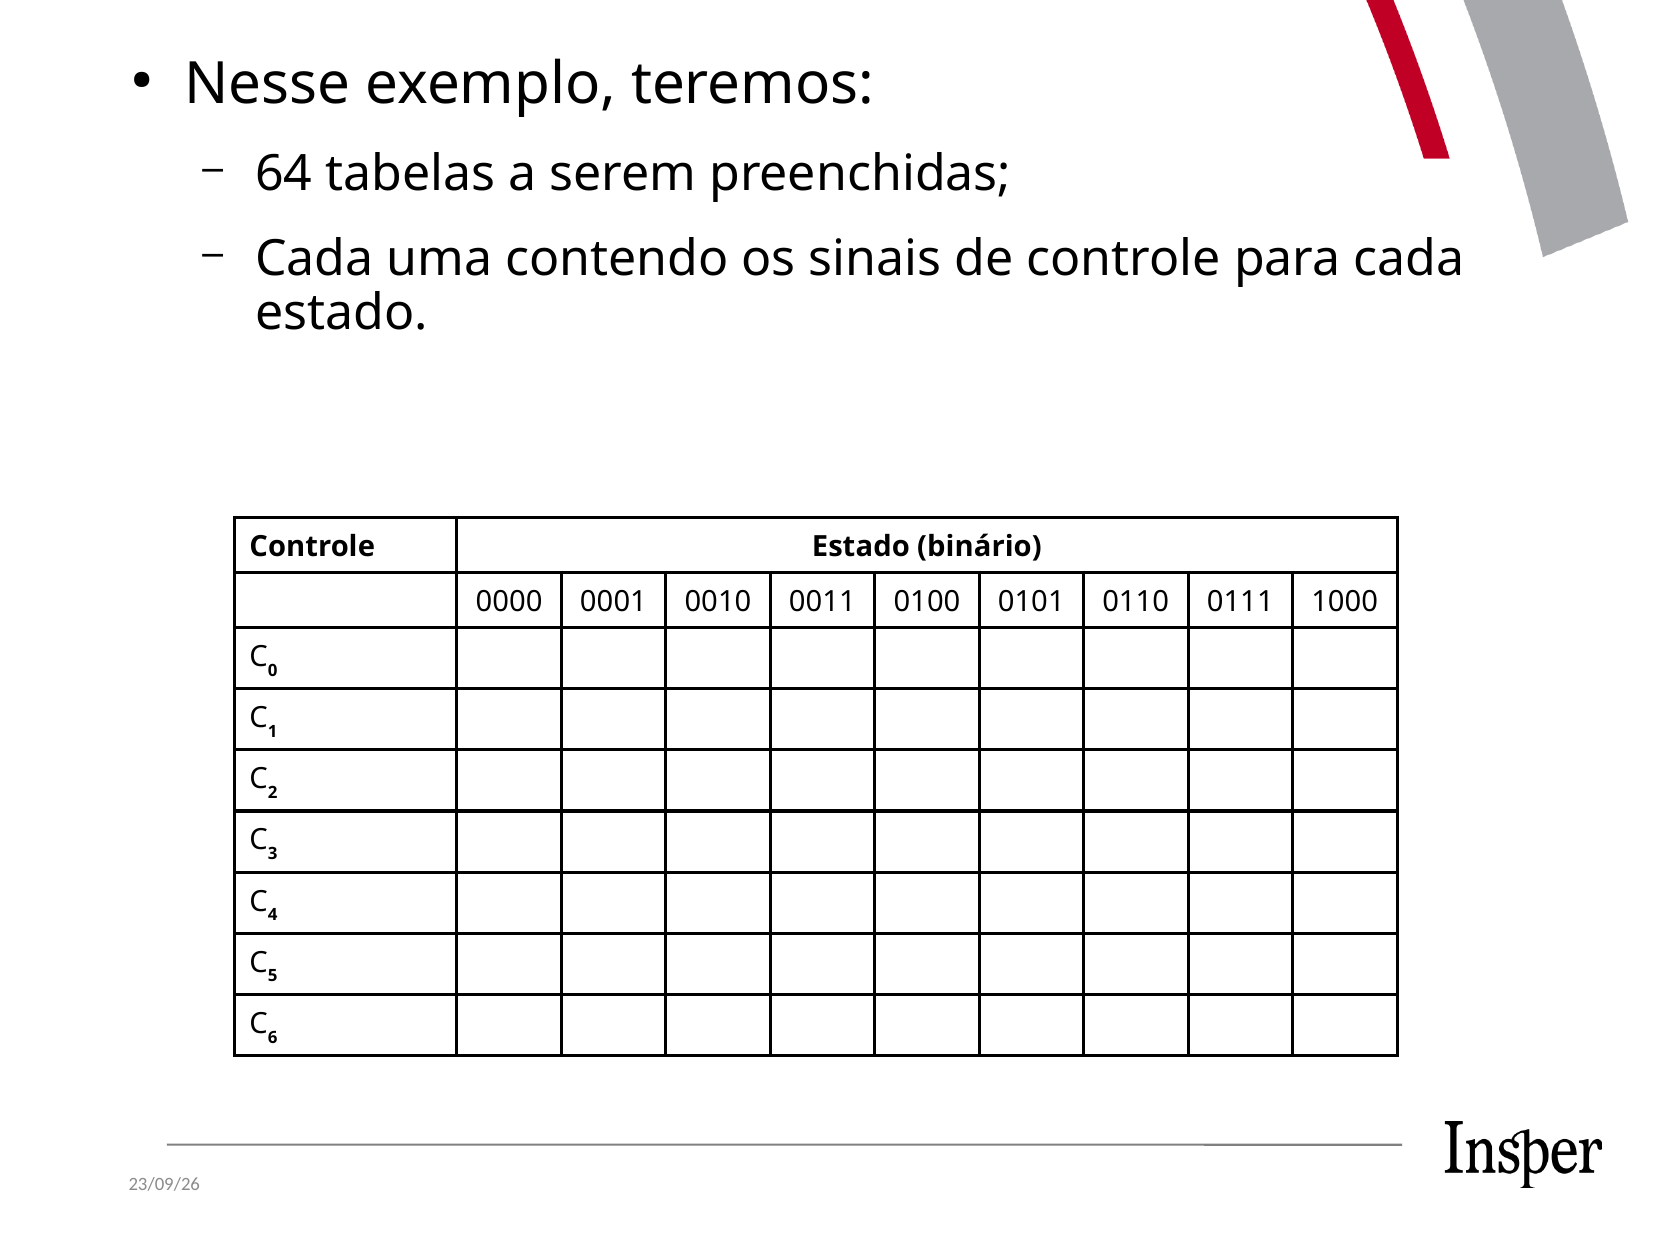

# Nesse exemplo, teremos:
64 tabelas a serem preenchidas;
Cada uma contendo os sinais de controle para cada estado.
| Controle | Estado (binário) | | | | | | | | |
| --- | --- | --- | --- | --- | --- | --- | --- | --- | --- |
| | 0000 | 0001 | 0010 | 0011 | 0100 | 0101 | 0110 | 0111 | 1000 |
| C0 | | | | | | | | | |
| C1 | | | | | | | | | |
| C2 | | | | | | | | | |
| C3 | | | | | | | | | |
| C4 | | | | | | | | | |
| C5 | | | | | | | | | |
| C6 | | | | | | | | | |